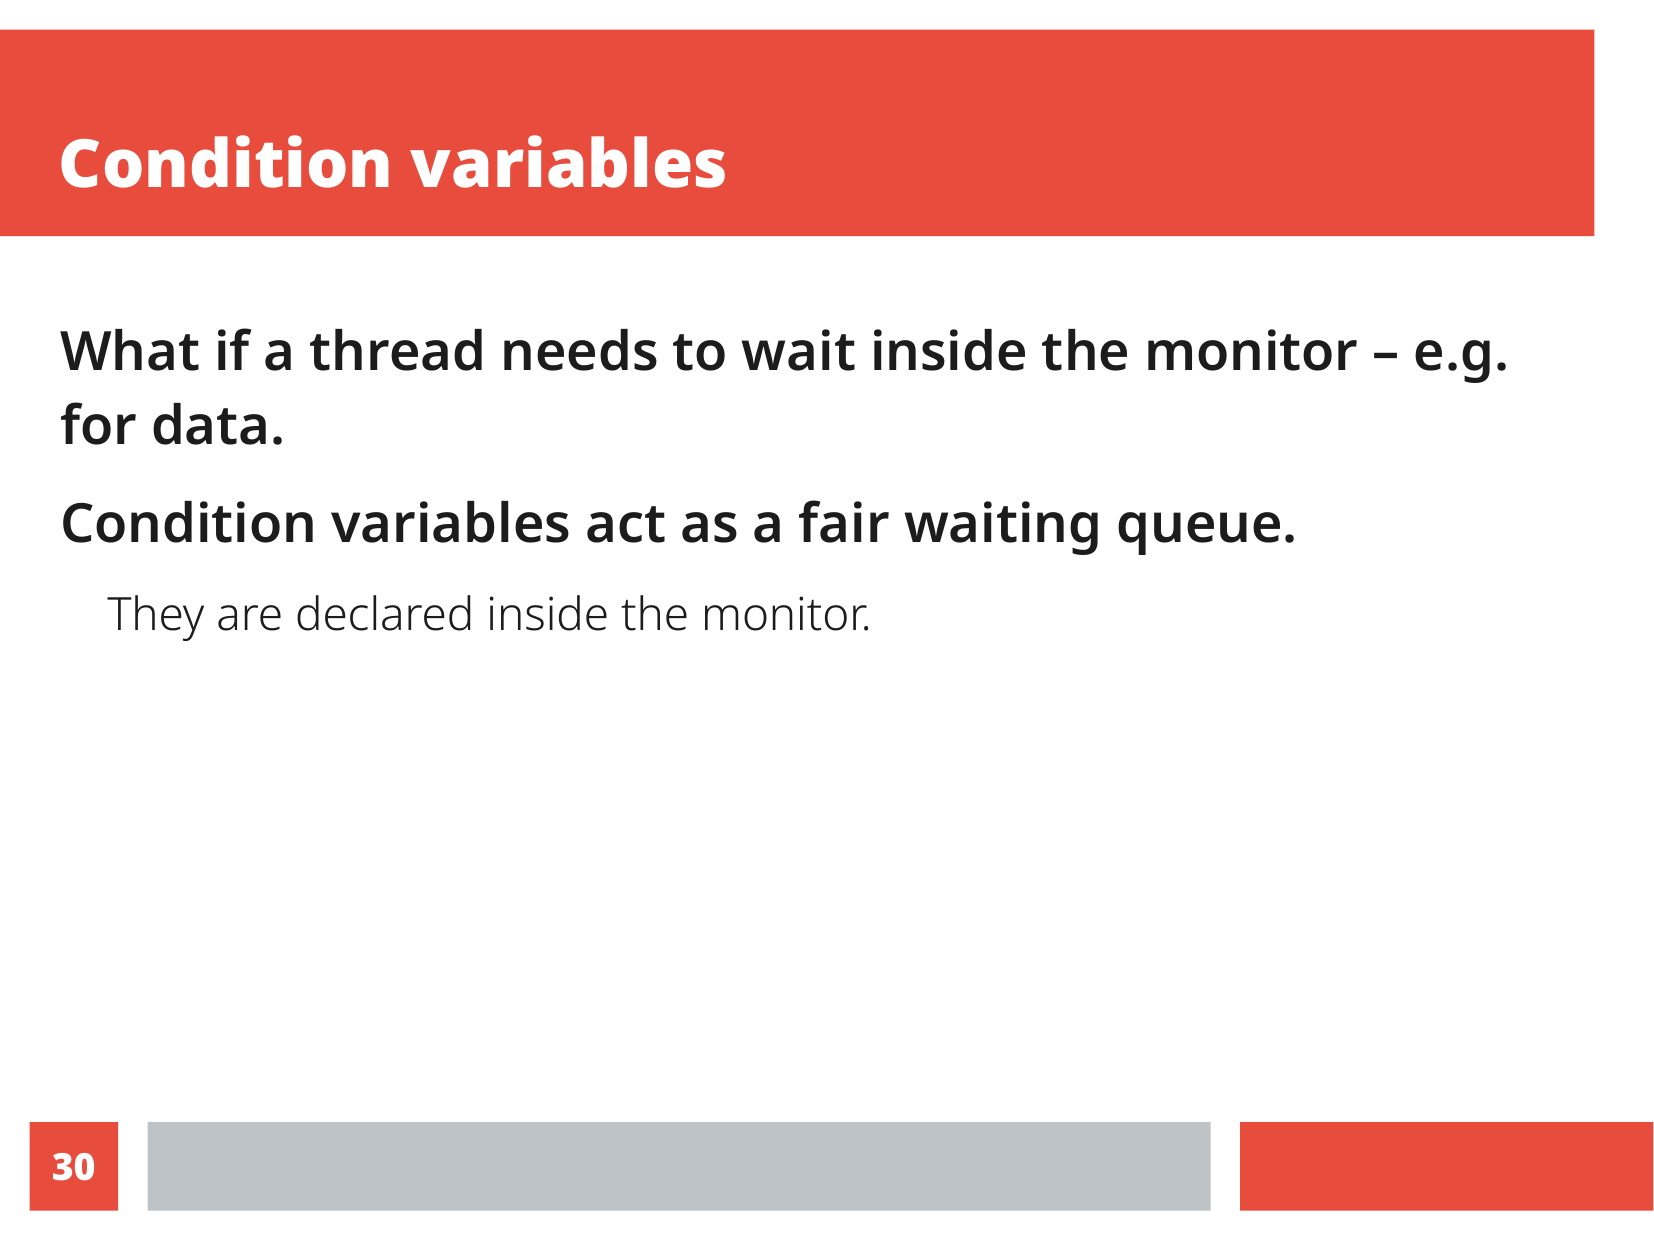

# Condition variables
What if a thread needs to wait inside the monitor – e.g. for data.
Condition variables act as a fair waiting queue.
They are declared inside the monitor.
30